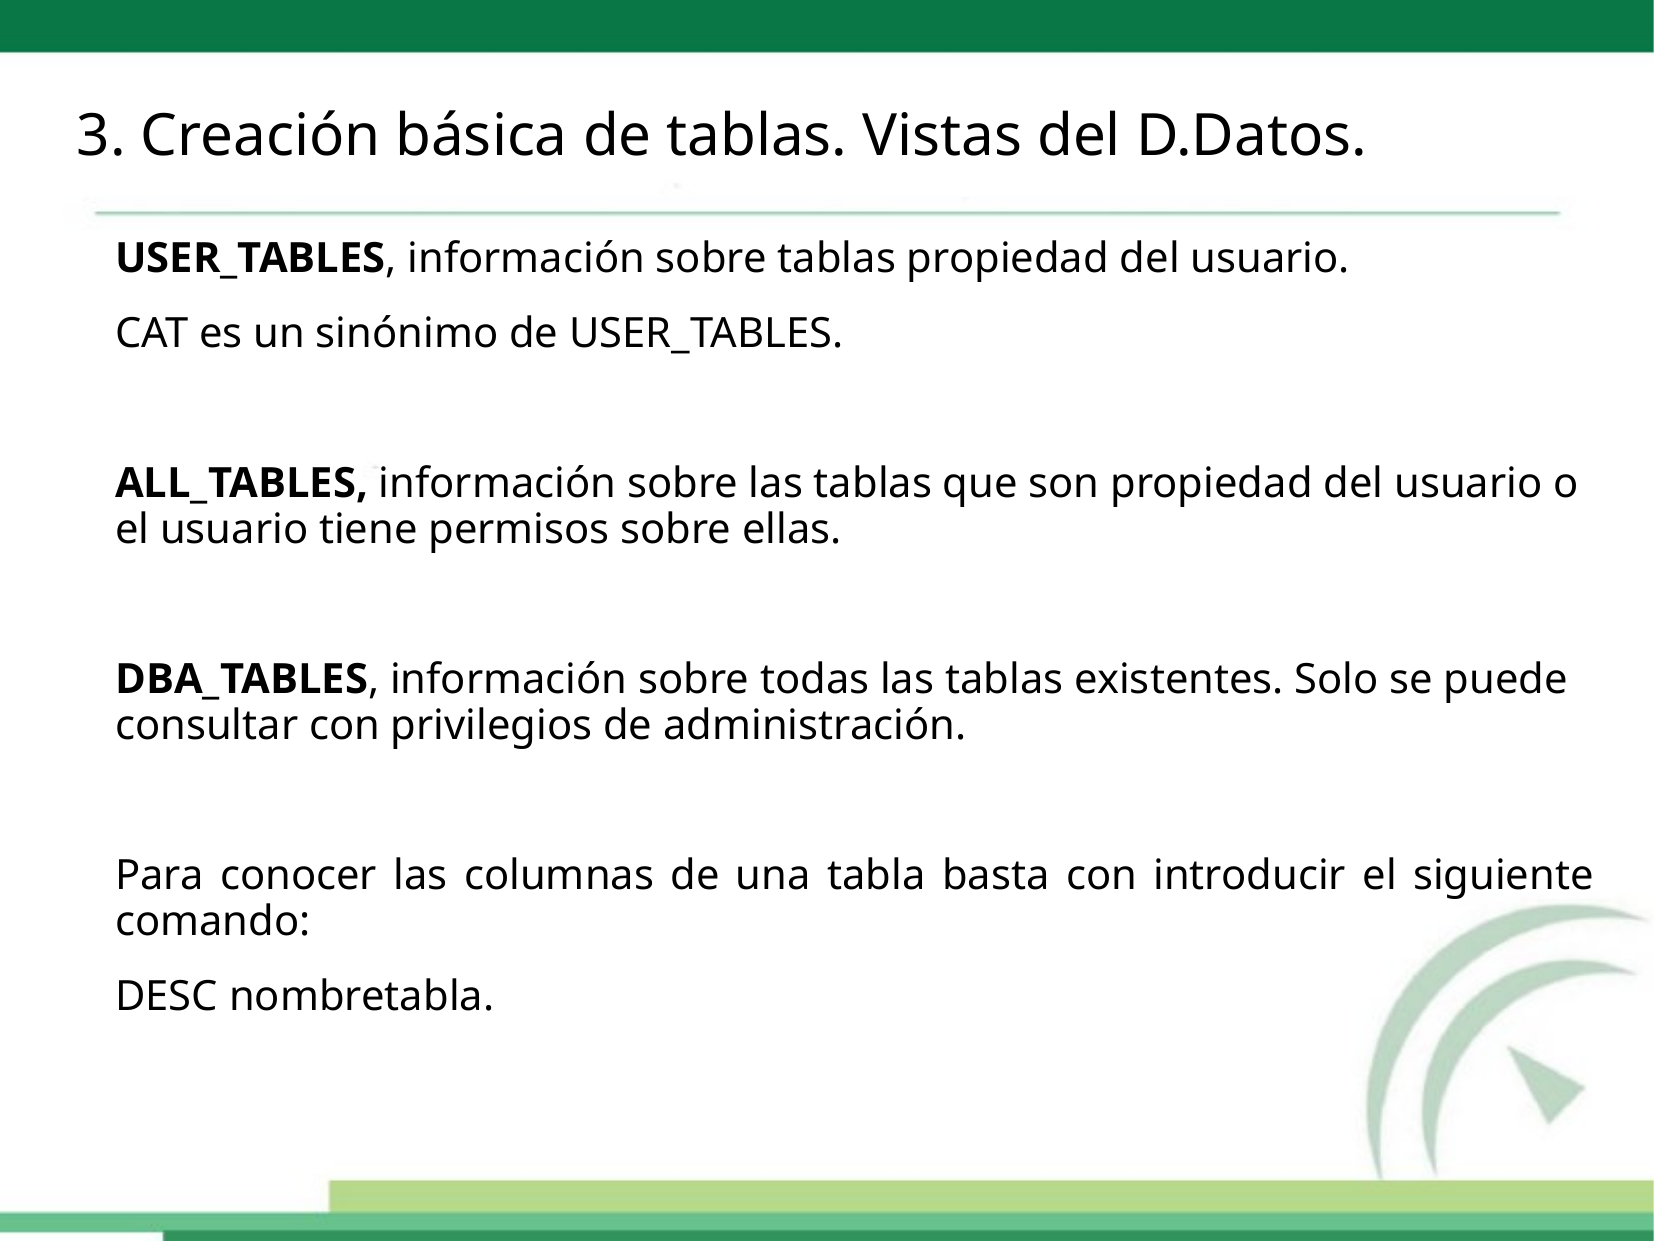

# 3. Creación básica de tablas. Vistas del D.Datos.
USER_TABLES, información sobre tablas propiedad del usuario.
CAT es un sinónimo de USER_TABLES.
ALL_TABLES, información sobre las tablas que son propiedad del usuario o el usuario tiene permisos sobre ellas.
DBA_TABLES, información sobre todas las tablas existentes. Solo se puede consultar con privilegios de administración.
Para conocer las columnas de una tabla basta con introducir el siguiente comando:
DESC nombretabla.